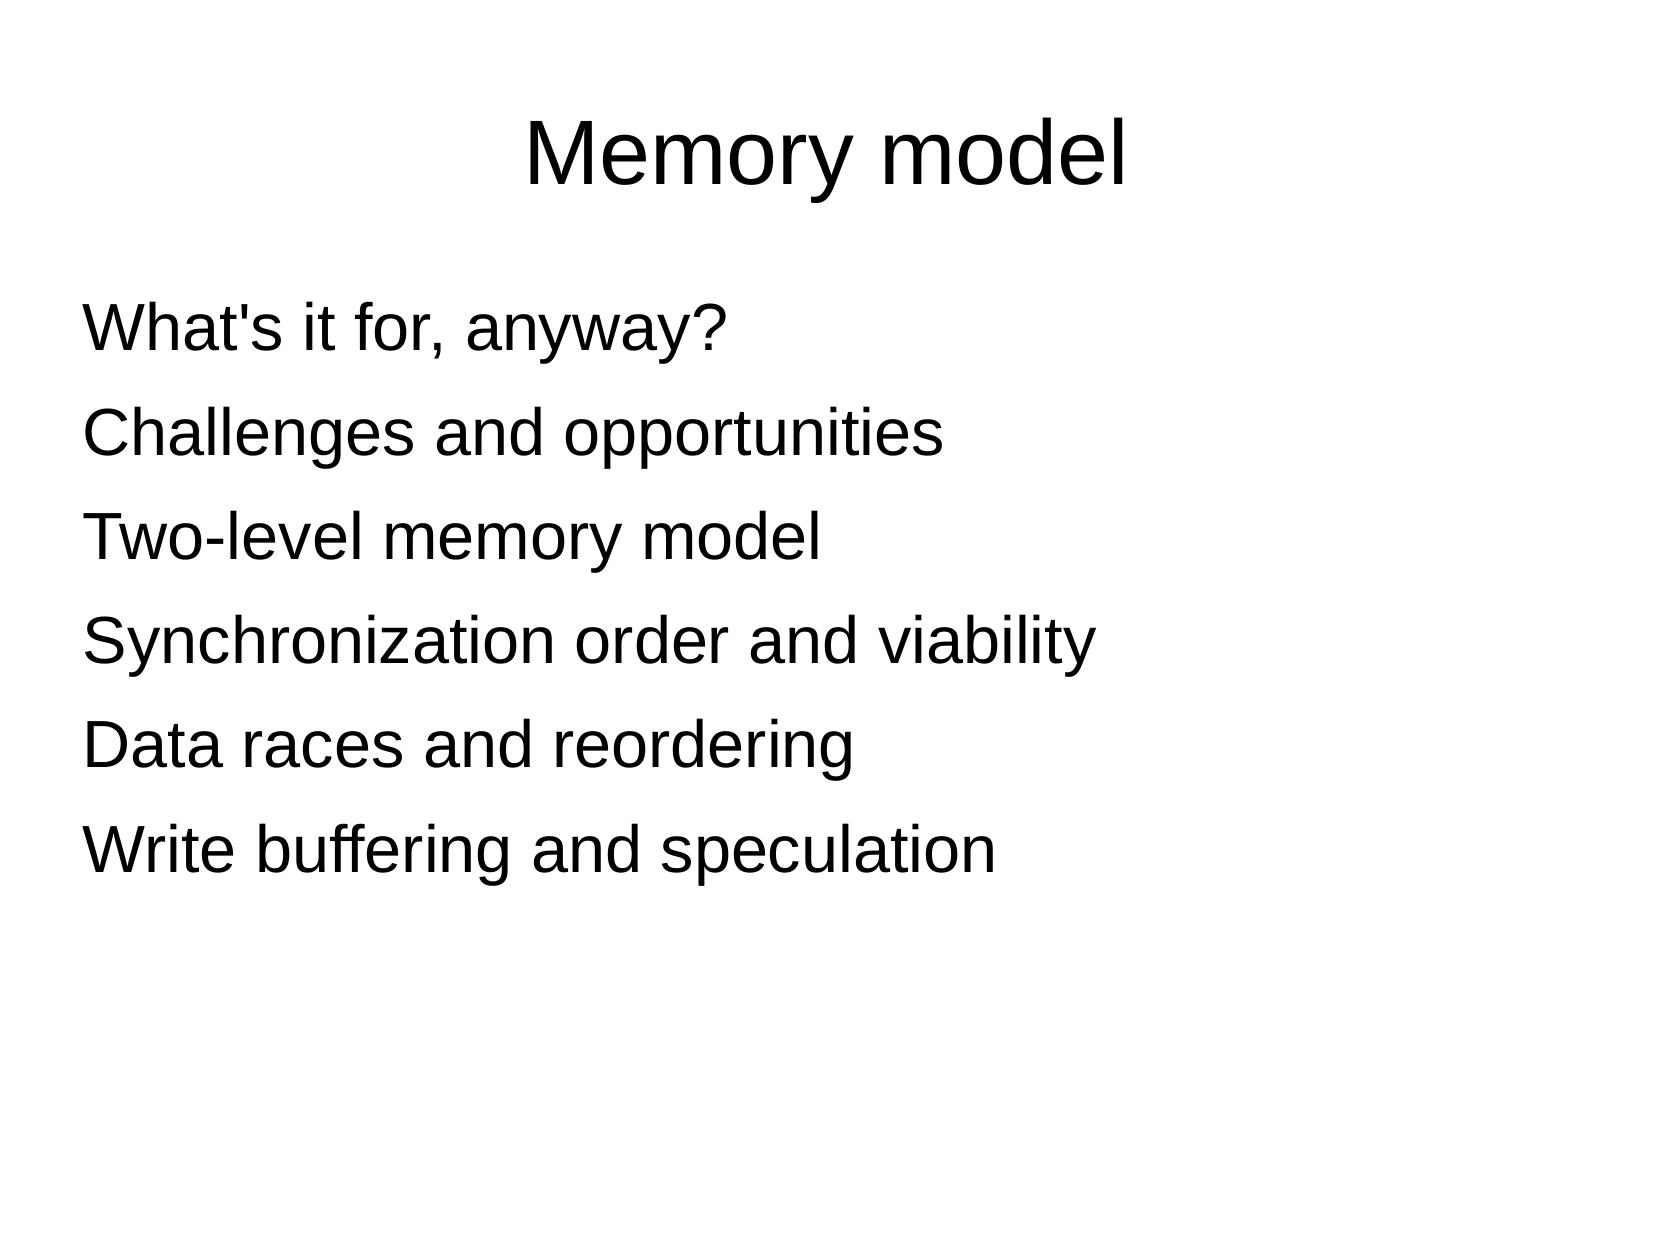

# Memory model
What's it for, anyway?
Challenges and opportunities
Two-level memory model
Synchronization order and viability
Data races and reordering
Write buffering and speculation